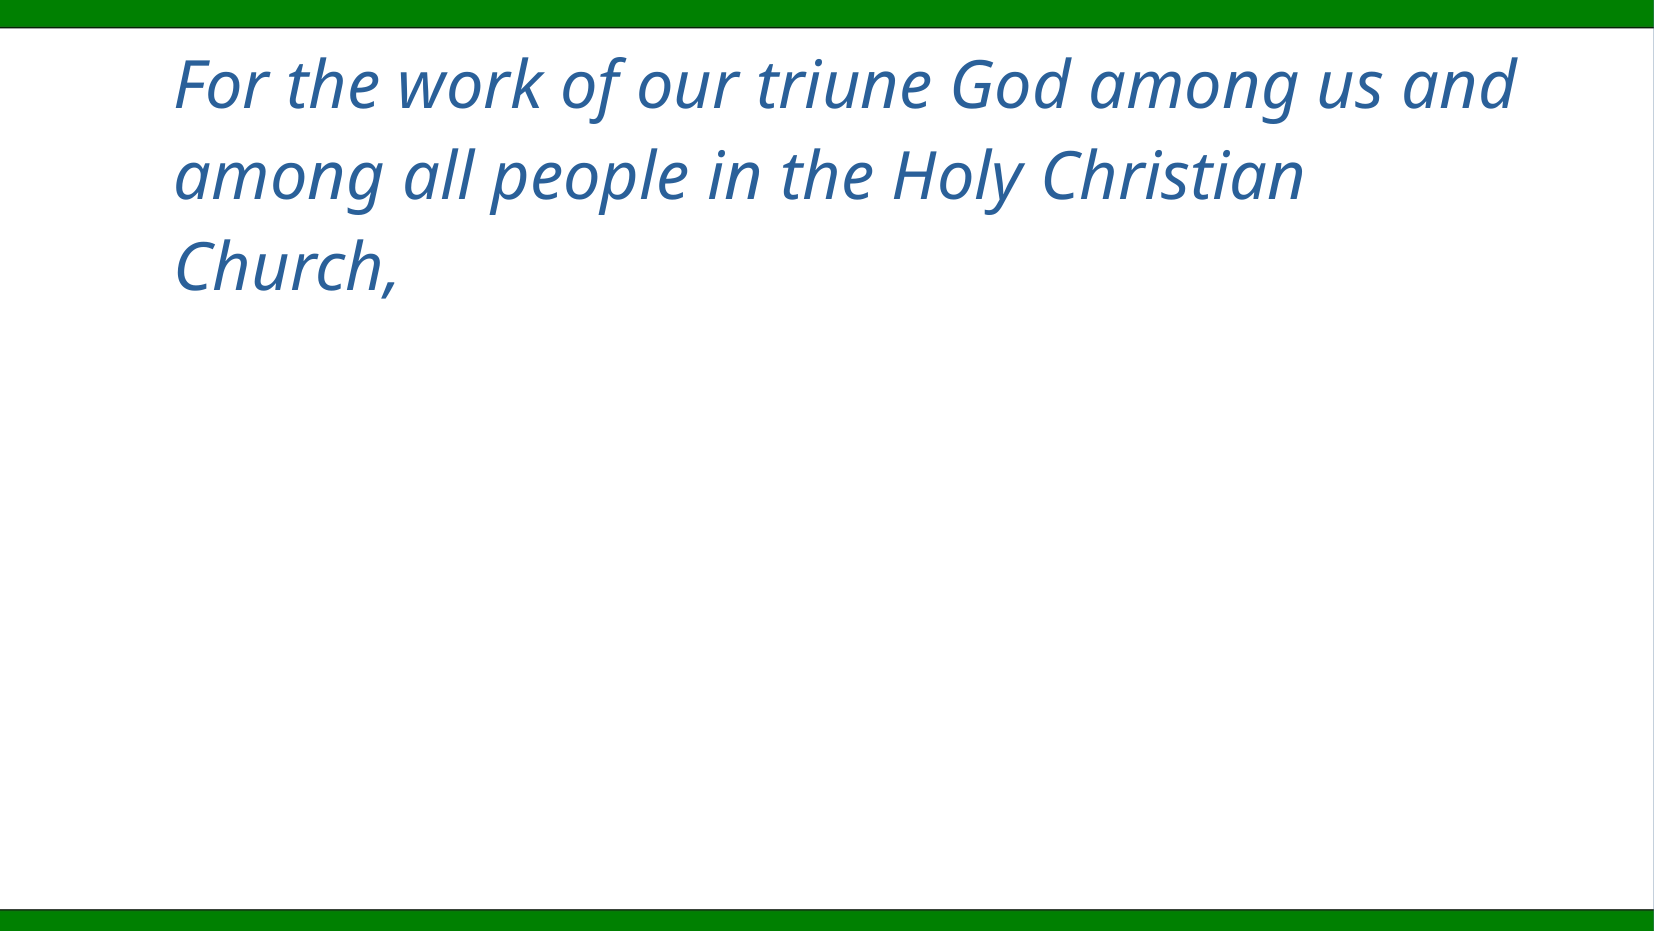

For the work of our triune God among us and
 among all people in the Holy Christian
 Church,